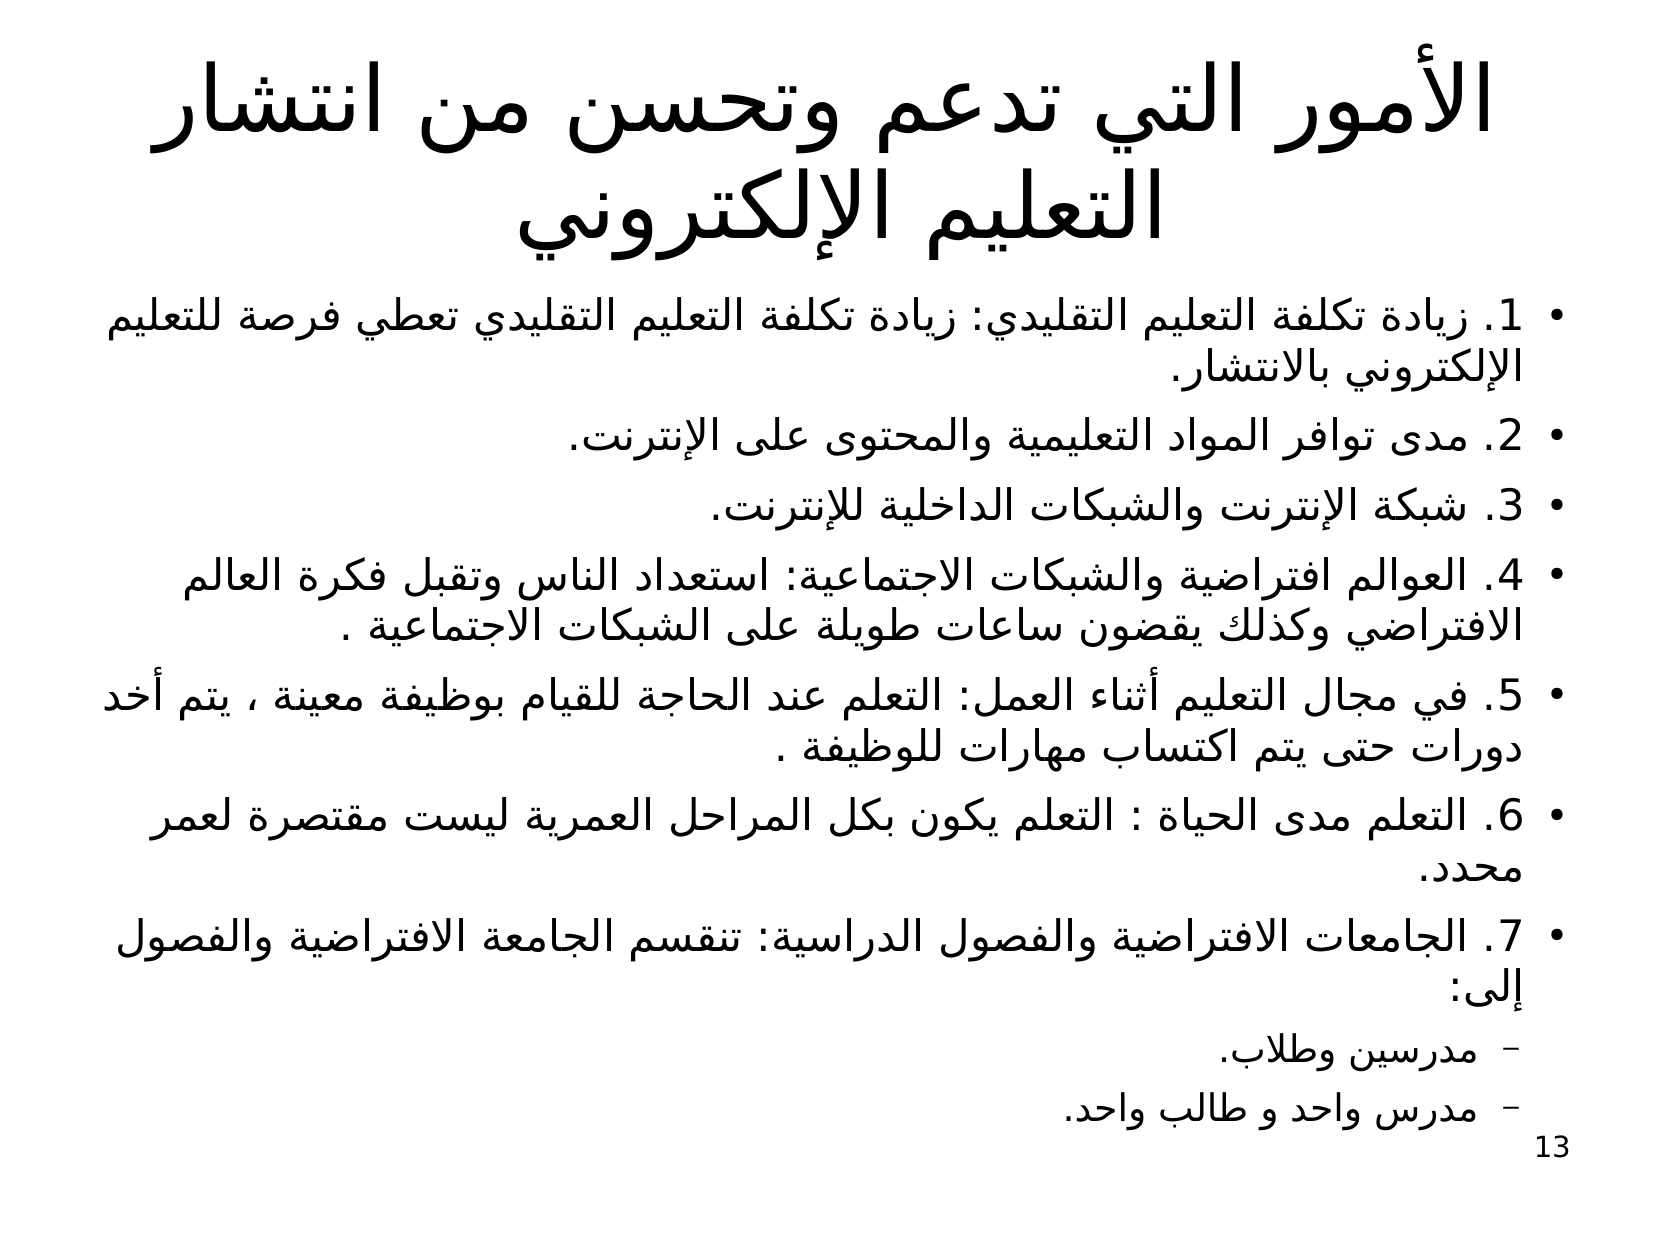

# الأمور التي تدعم وتحسن من انتشار التعليم الإلكتروني
1. زيادة تكلفة التعليم التقليدي: زيادة تكلفة التعليم التقليدي تعطي فرصة للتعليم الإلكتروني بالانتشار.
2. مدى توافر المواد التعليمية والمحتوى على الإنترنت.
3. شبكة الإنترنت والشبكات الداخلية للإنترنت.
4. العوالم افتراضية والشبكات الاجتماعية: استعداد الناس وتقبل فكرة العالم الافتراضي وكذلك يقضون ساعات طويلة على الشبكات الاجتماعية .
5. في مجال التعليم أثناء العمل: التعلم عند الحاجة للقيام بوظيفة معينة ، يتم أخد دورات حتى يتم اكتساب مهارات للوظيفة .
6. التعلم مدى الحياة : التعلم يكون بكل المراحل العمرية ليست مقتصرة لعمر محدد.
7. الجامعات الافتراضية والفصول الدراسية: تنقسم الجامعة الافتراضية والفصول إلى:
مدرسين وطلاب.
مدرس واحد و طالب واحد.
13